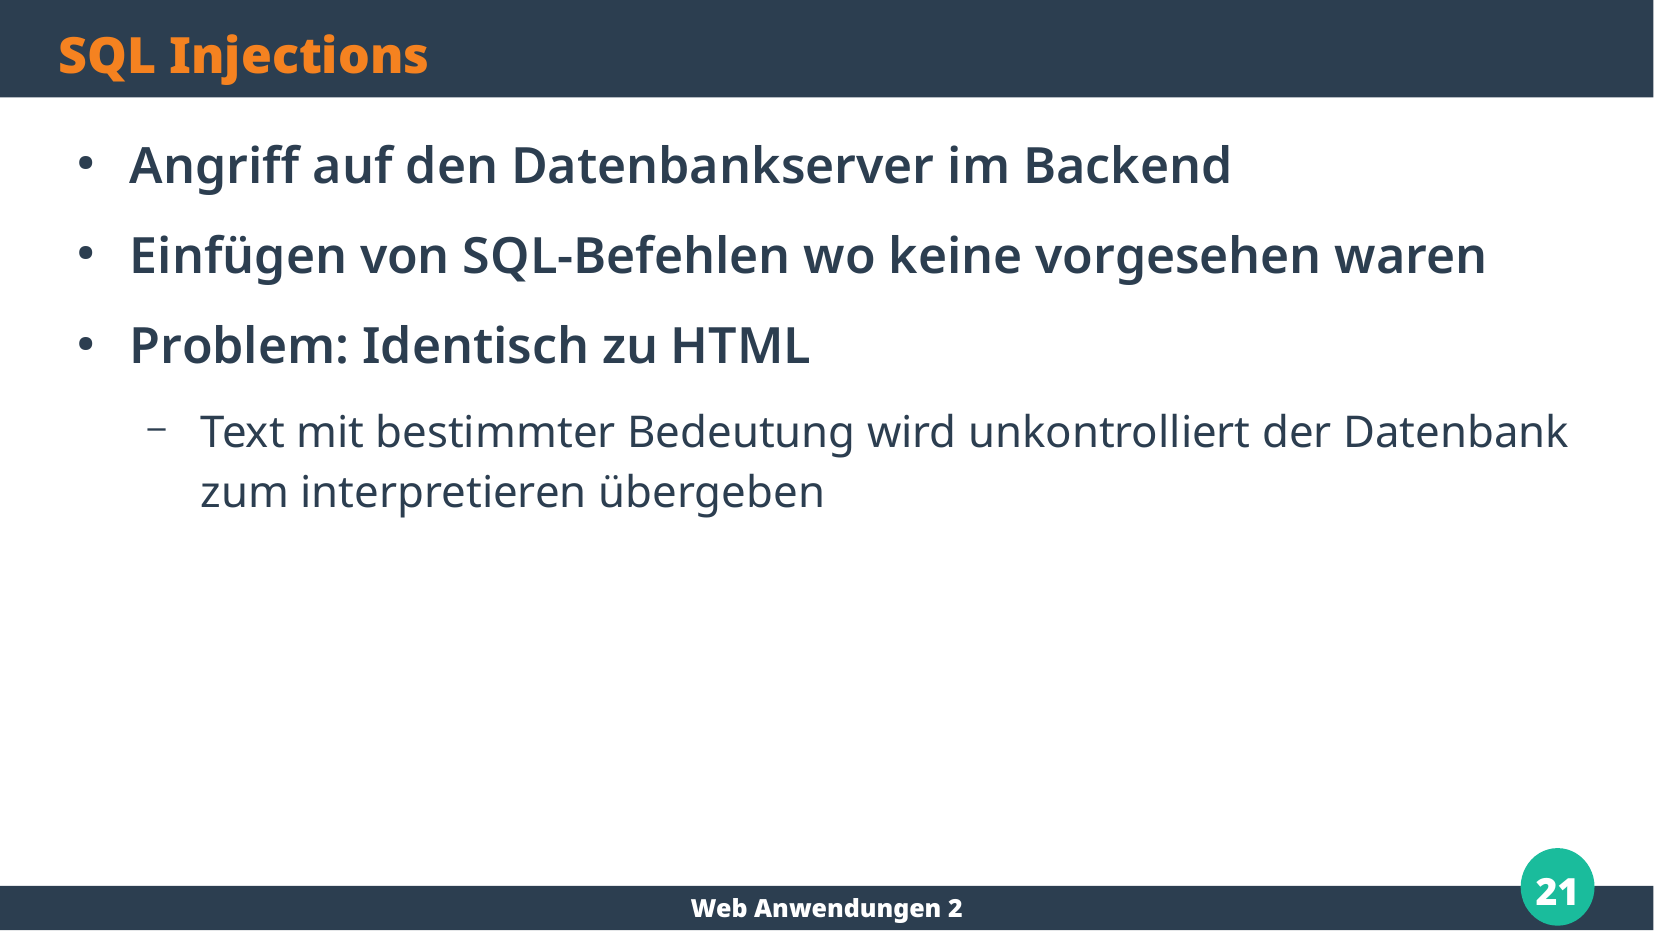

# SQL Injections
Angriff auf den Datenbankserver im Backend
Einfügen von SQL-Befehlen wo keine vorgesehen waren
Problem: Identisch zu HTML
Text mit bestimmter Bedeutung wird unkontrolliert der Datenbank zum interpretieren übergeben
21